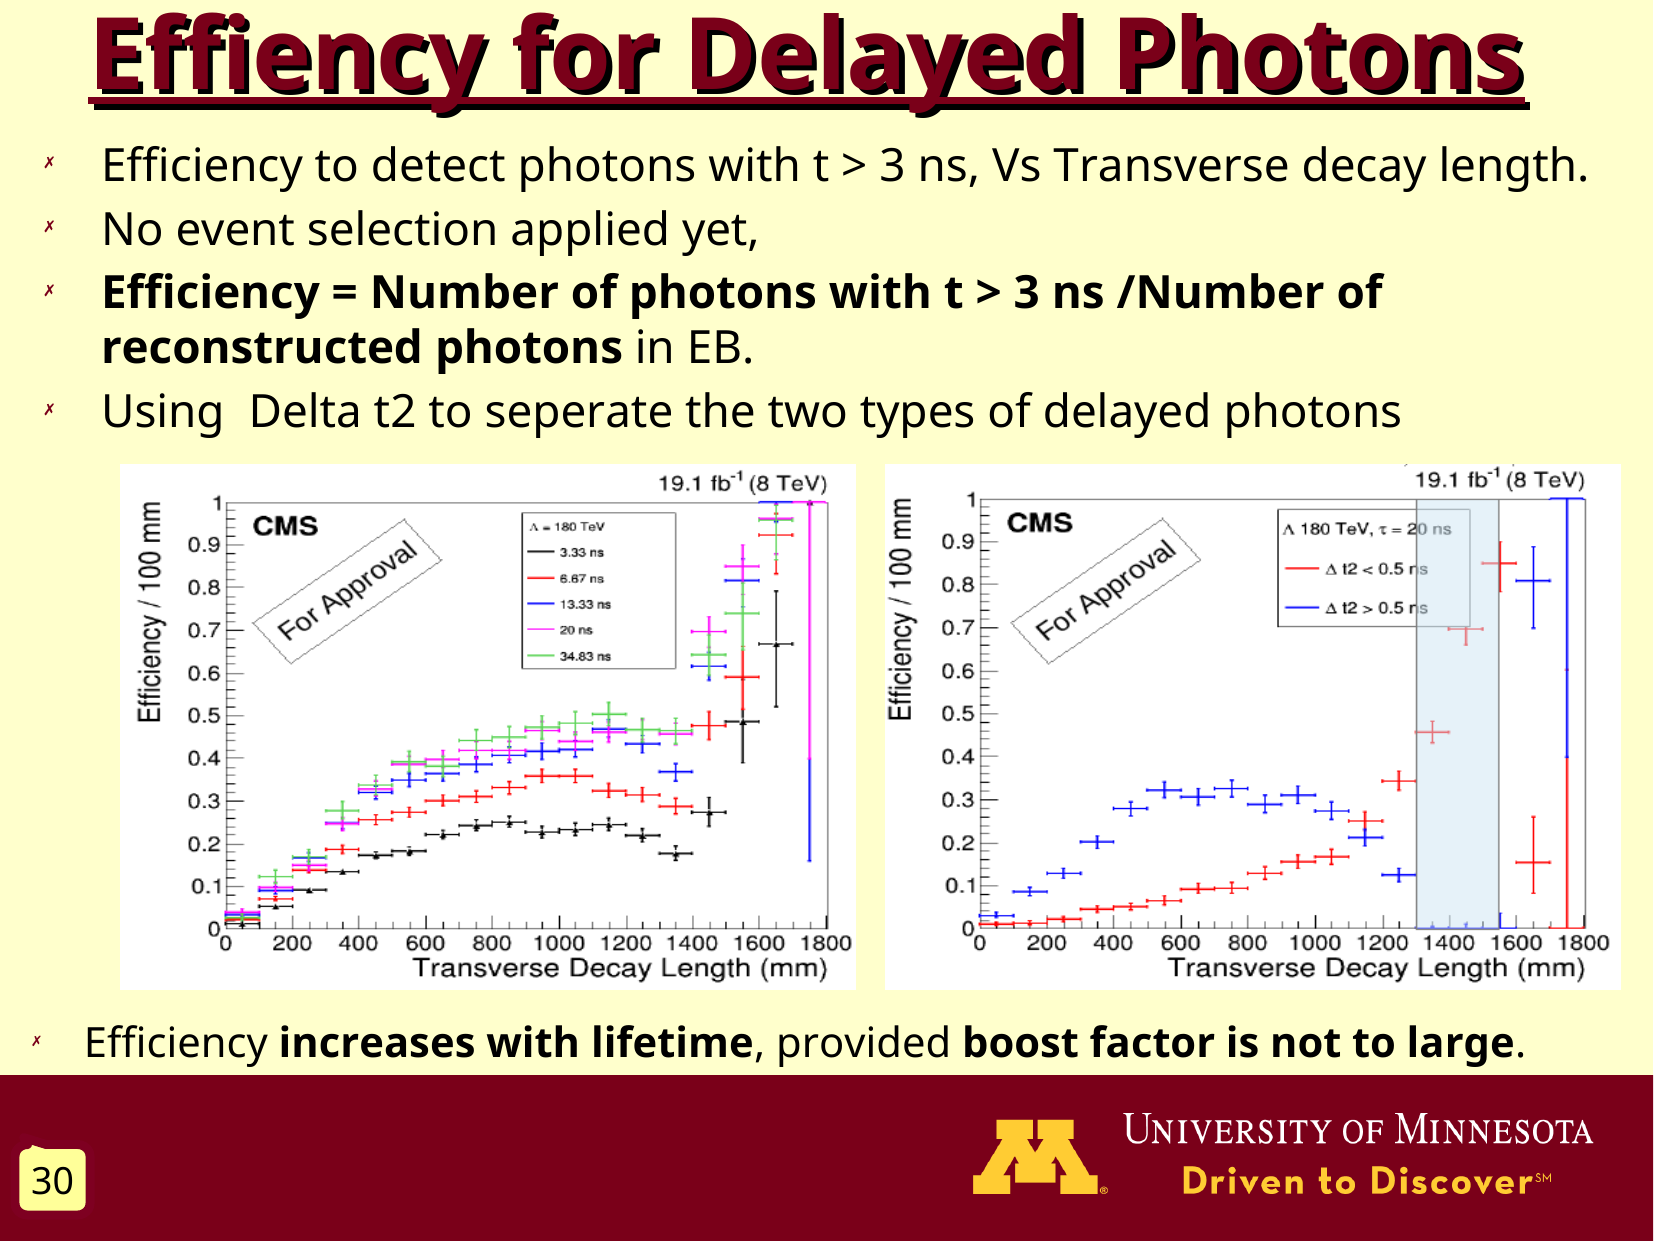

# Effiency for Delayed Photons
Efficiency to detect photons with t > 3 ns, Vs Transverse decay length.
No event selection applied yet,
Efficiency = Number of photons with t > 3 ns /Number of reconstructed photons in EB.
Using Delta t2 to seperate the two types of delayed photons
Efficiency increases with lifetime, provided boost factor is not to large.
30